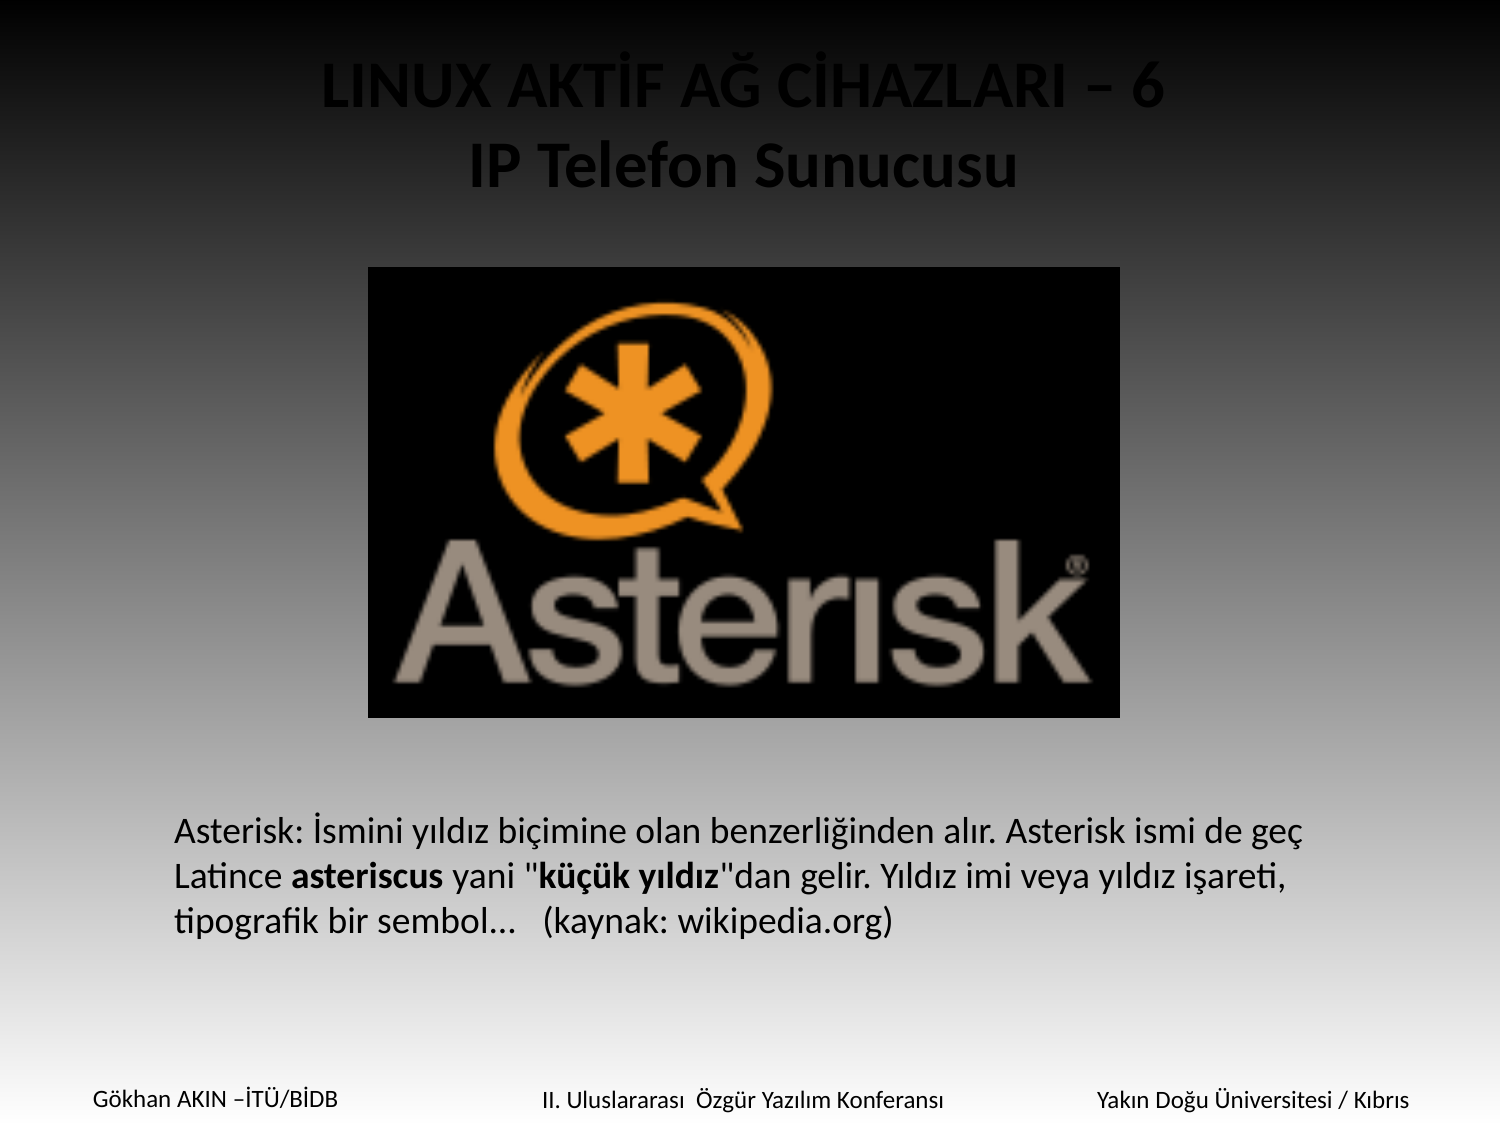

LINUX AKTİF AĞ CİHAZLARI – 6
IP Telefon Sunucusu
Asterisk: İsmini yıldız biçimine olan benzerliğinden alır. Asterisk ismi de geç Latince asteriscus yani "küçük yıldız"dan gelir. Yıldız imi veya yıldız işareti, tipografik bir sembol... (kaynak: wikipedia.org)